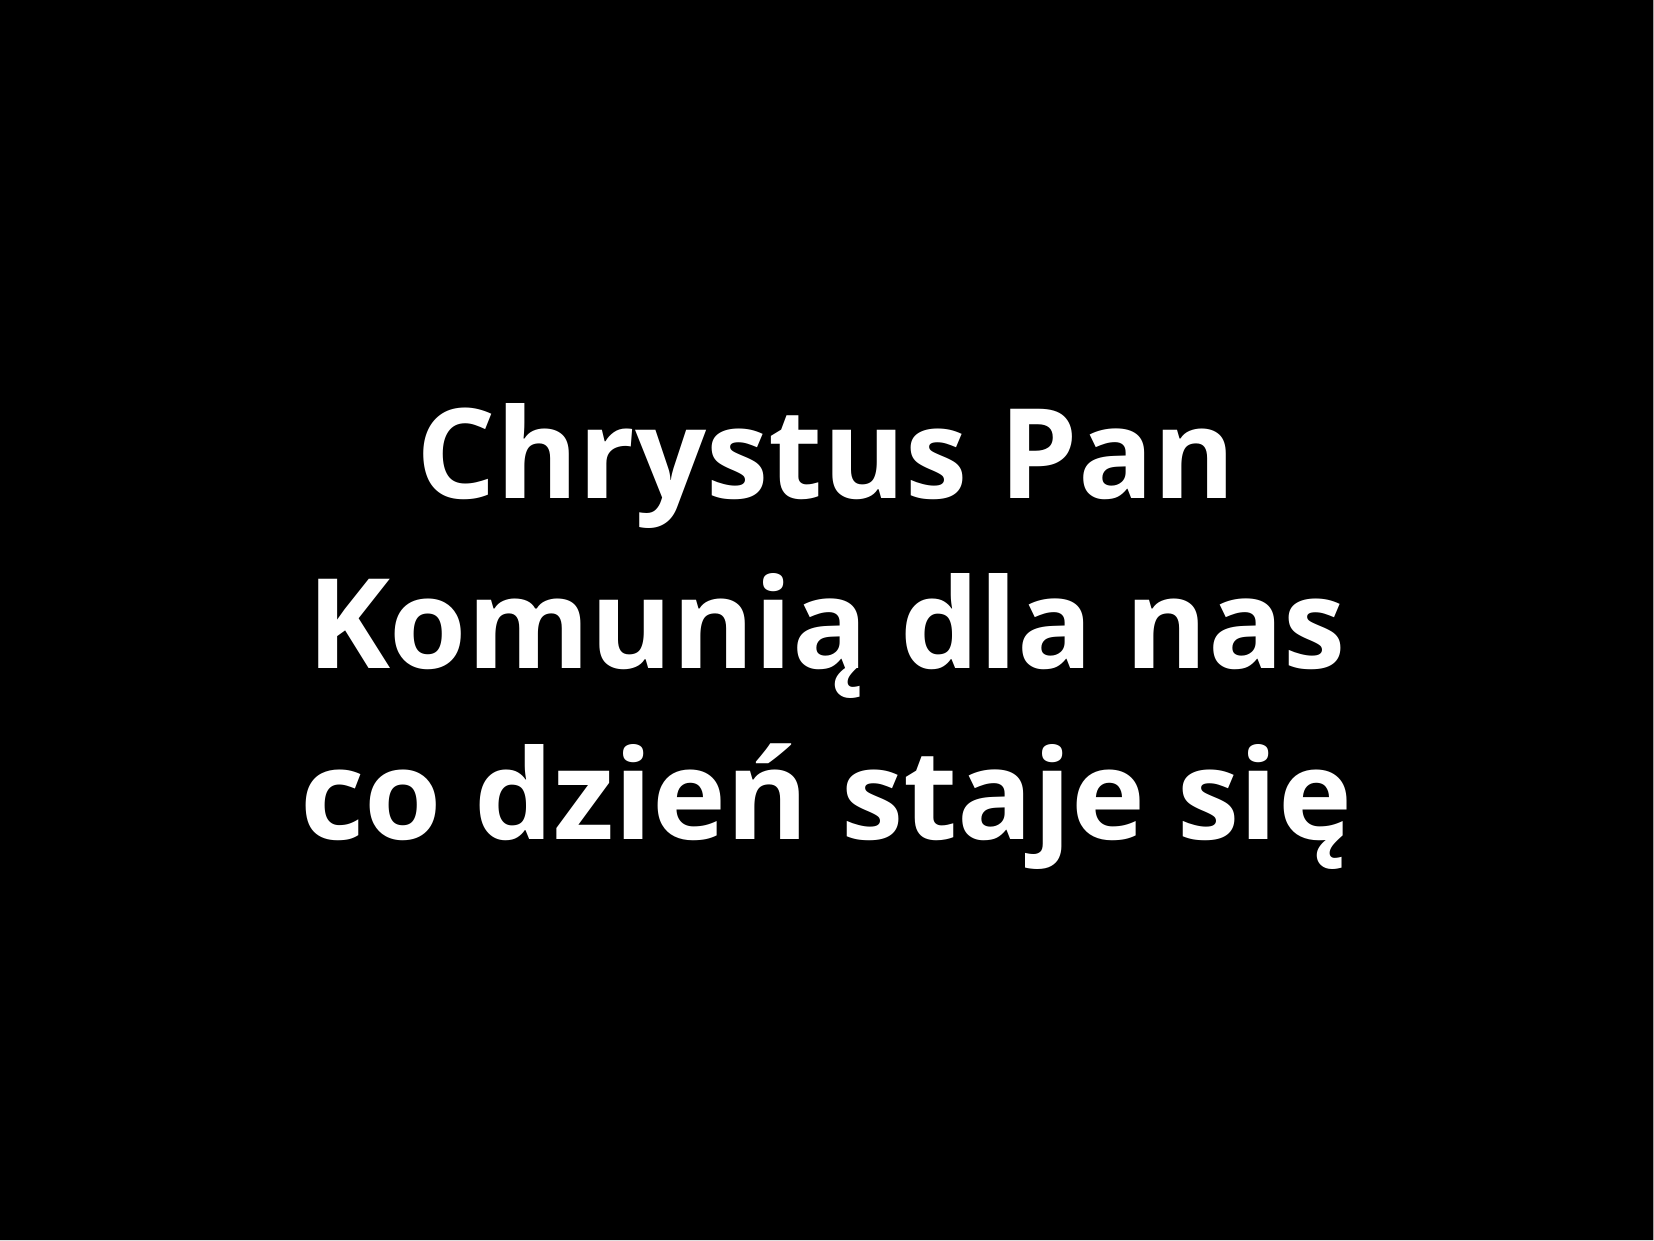

# Chrystus Pan Komunią dla nas co dzień staje się